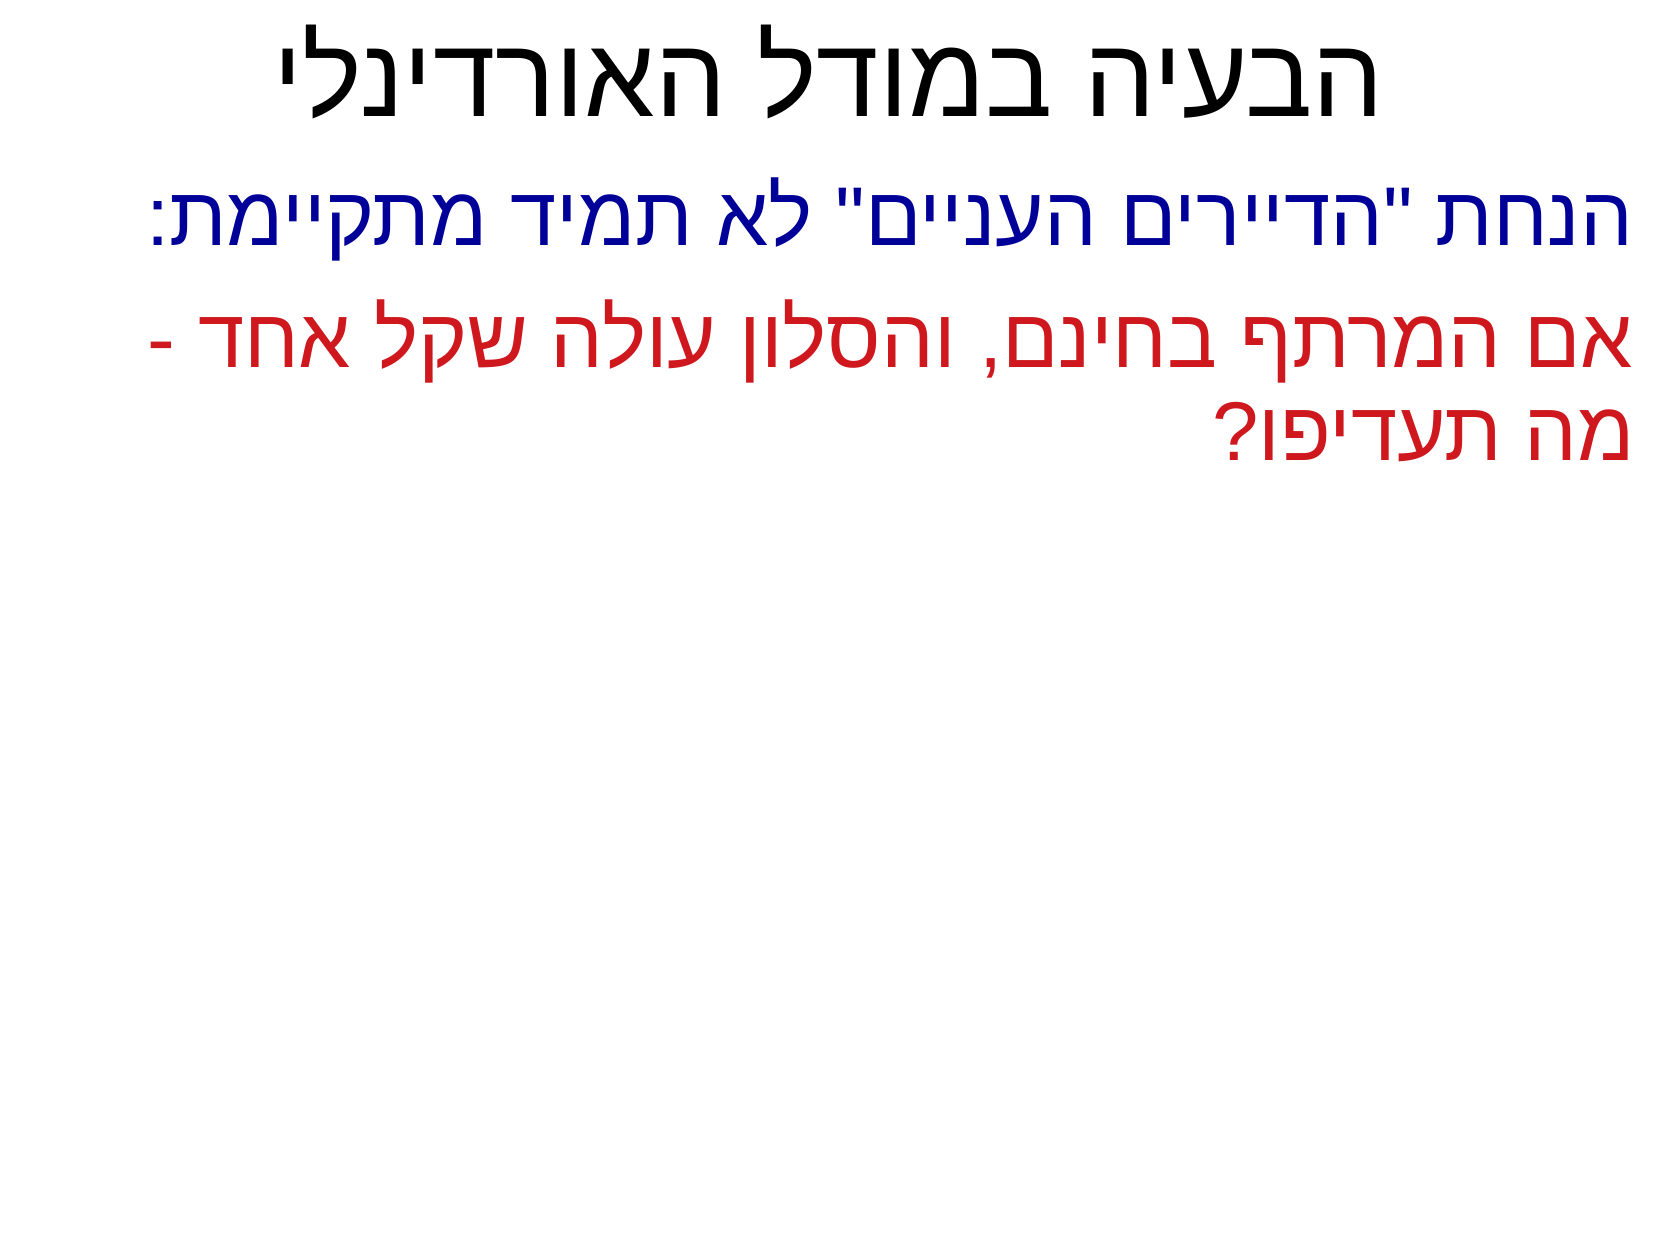

# הבעיה במודל האורדינלי
הנחת "הדיירים העניים" לא תמיד מתקיימת:
אם המרתף בחינם, והסלון עולה שקל אחד -
מה תעדיפו?